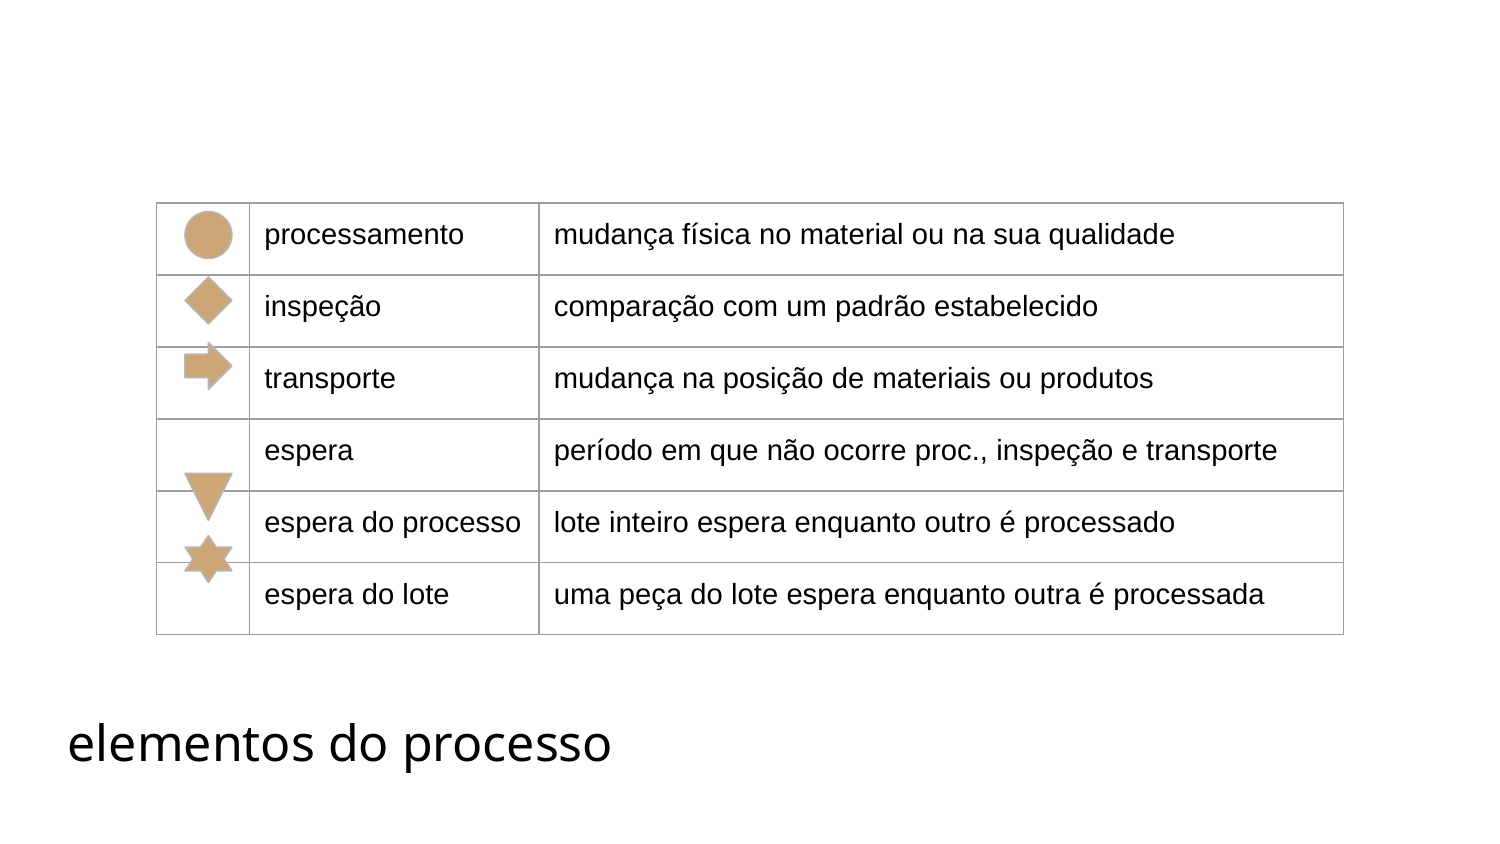

| | processamento | mudança física no material ou na sua qualidade |
| --- | --- | --- |
| | inspeção | comparação com um padrão estabelecido |
| | transporte | mudança na posição de materiais ou produtos |
| | espera | período em que não ocorre proc., inspeção e transporte |
| | espera do processo | lote inteiro espera enquanto outro é processado |
| | espera do lote | uma peça do lote espera enquanto outra é processada |
# elementos do processo